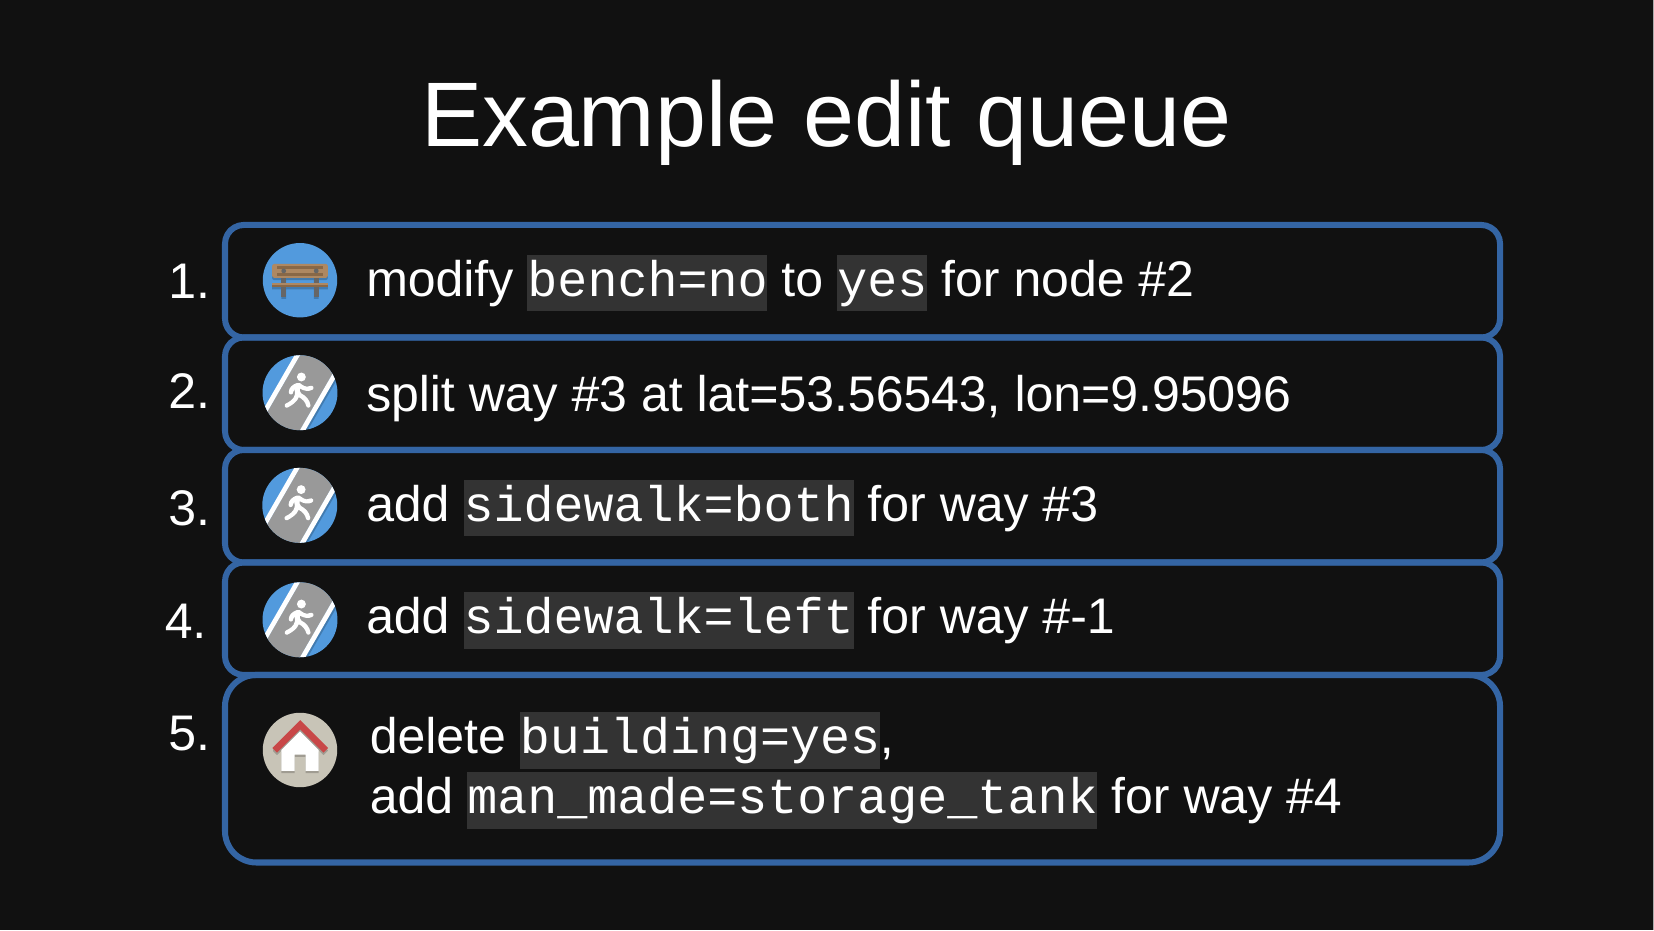

# Example edit queue
1.
modify bench=no to yes for node #2
2.
split way #3 at lat=53.56543, lon=9.95096
3.
add sidewalk=both for way #3
4.
add sidewalk=left for way #-1
5.
delete building=yes,
add man_made=storage_tank for way #4